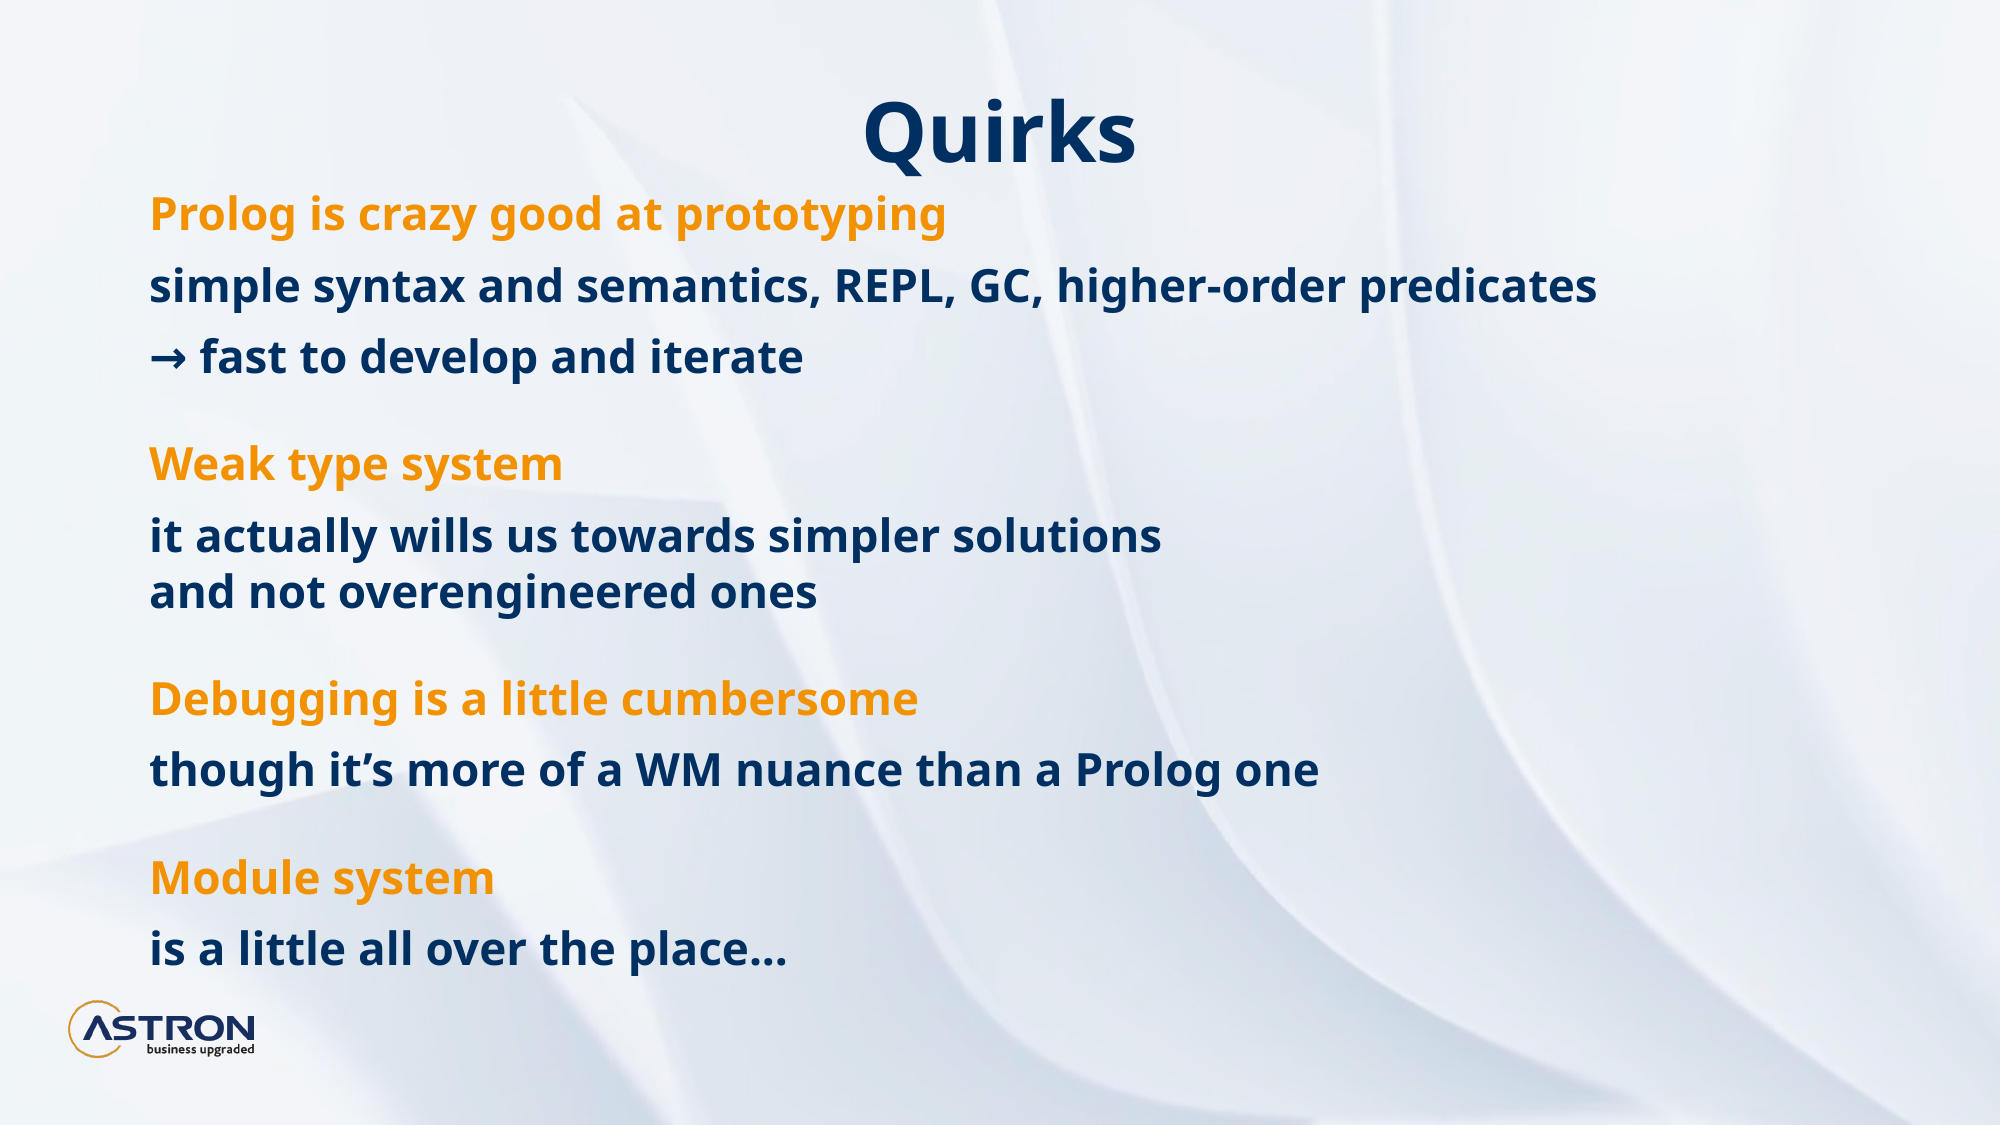

# Quirks
Prolog is crazy good at prototyping
simple syntax and semantics, REPL, GC, higher-order predicates
→ fast to develop and iterate
Weak type system
it actually wills us towards simpler solutions
and not overengineered ones
Debugging is a little cumbersome
though it’s more of a WM nuance than a Prolog one
Module system
is a little all over the place...